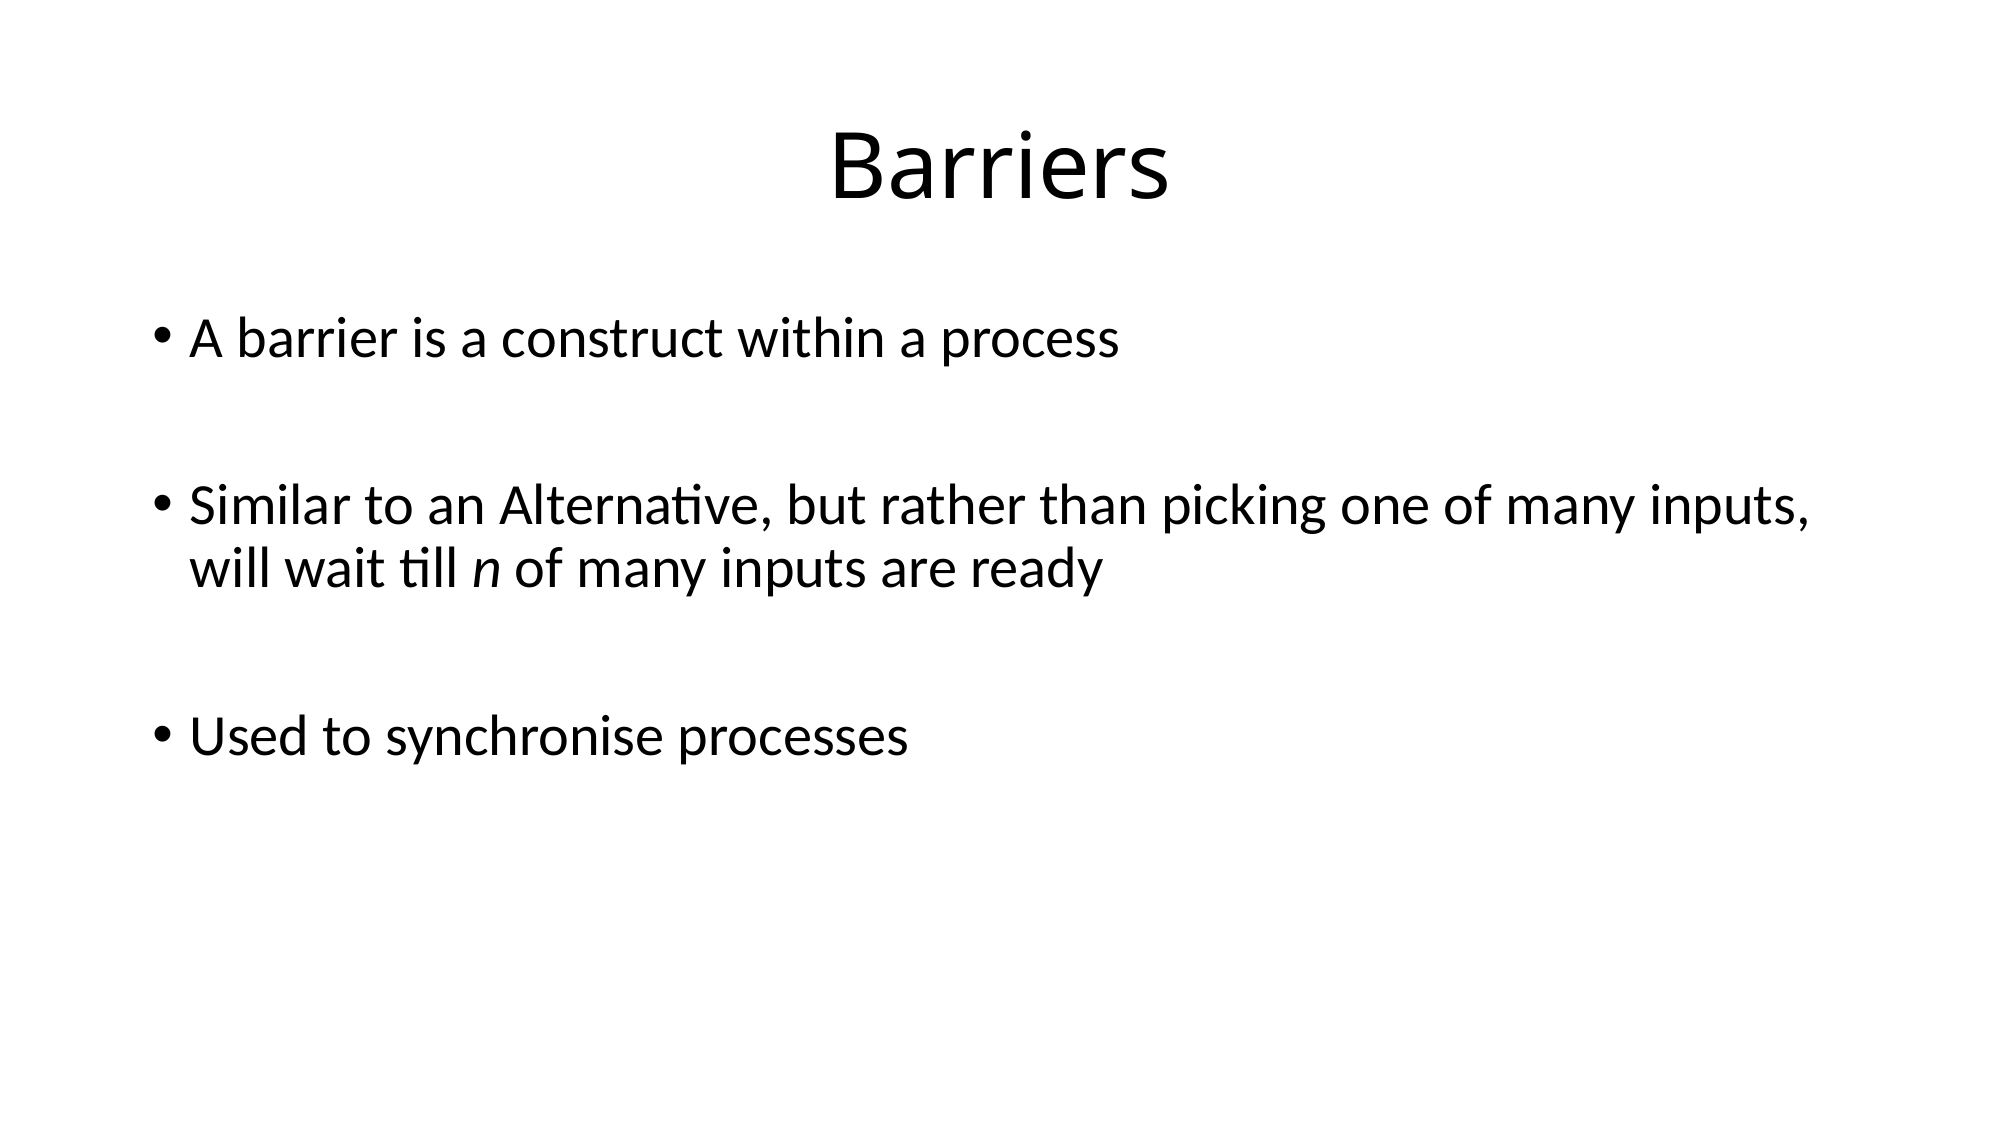

# Barriers
A barrier is a construct within a process
Similar to an Alternative, but rather than picking one of many inputs, will wait till n of many inputs are ready
Used to synchronise processes